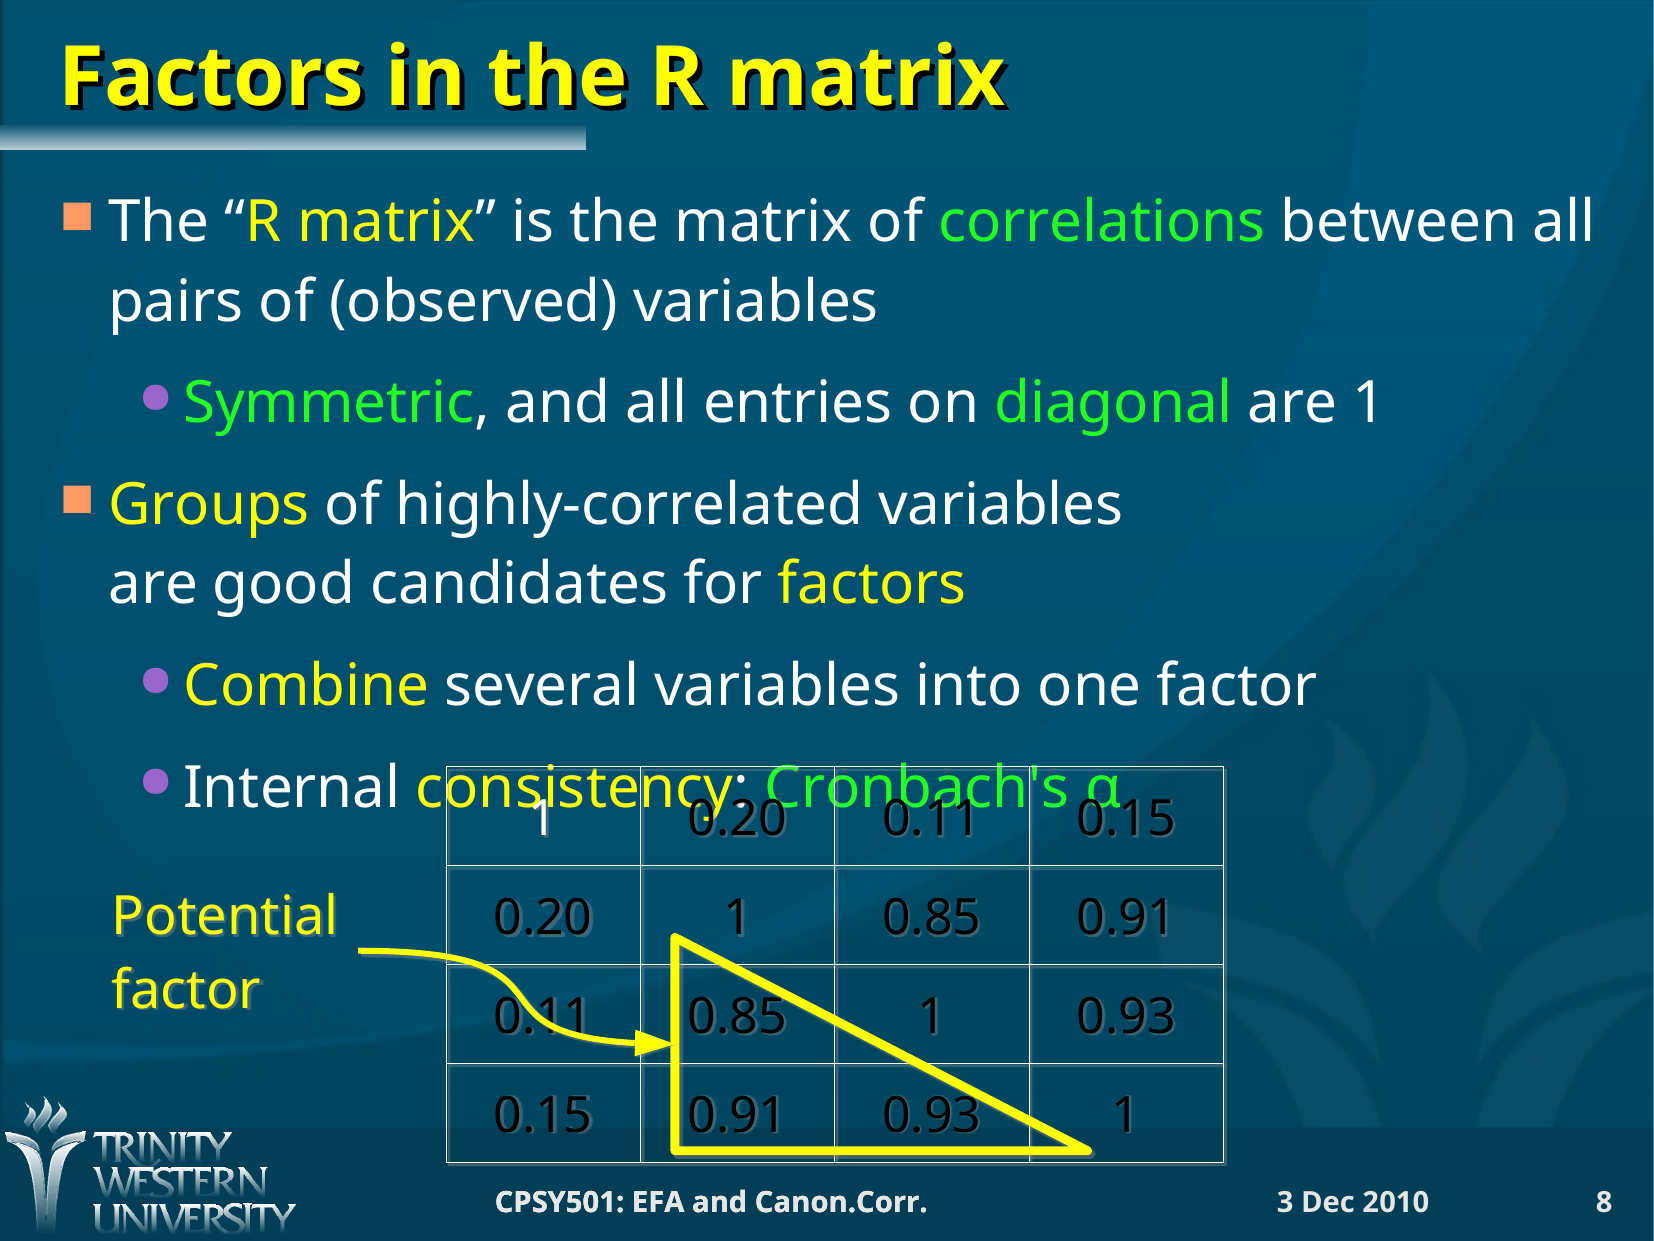

# Factors in the R matrix
The “R matrix” is the matrix of correlations between all pairs of (observed) variables
Symmetric, and all entries on diagonal are 1
Groups of highly-correlated variables
are good candidates for factors
Combine several variables into one factor
Internal consistency: Cronbach's α
| 1 | 0.20 | 0.11 | 0.15 |
| --- | --- | --- | --- |
| 0.20 | 1 | 0.85 | 0.91 |
| 0.11 | 0.85 | 1 | 0.93 |
| 0.15 | 0.91 | 0.93 | 1 |
Potential
factor
CPSY501: EFA and Canon.Corr.
3 Dec 2010
8